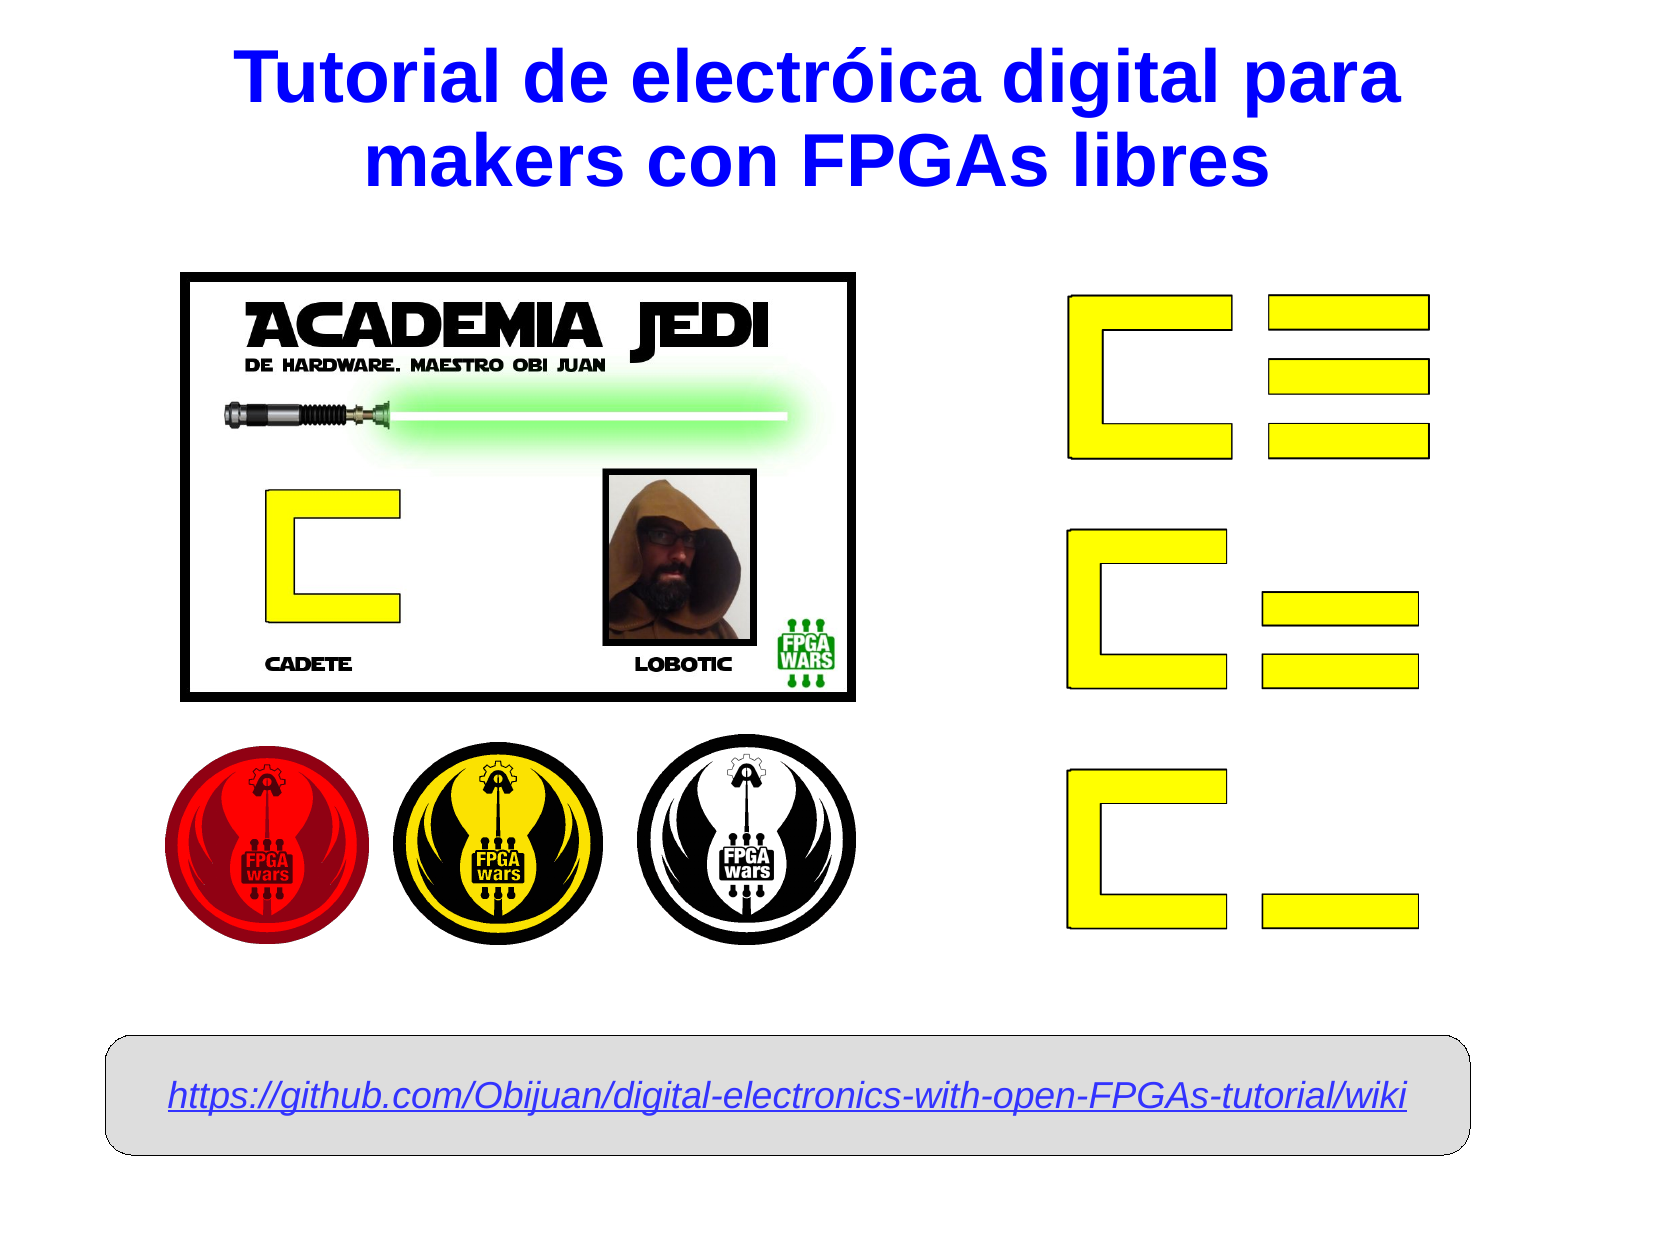

Tutorial de electróica digital para makers con FPGAs libres
https://github.com/Obijuan/digital-electronics-with-open-FPGAs-tutorial/wiki